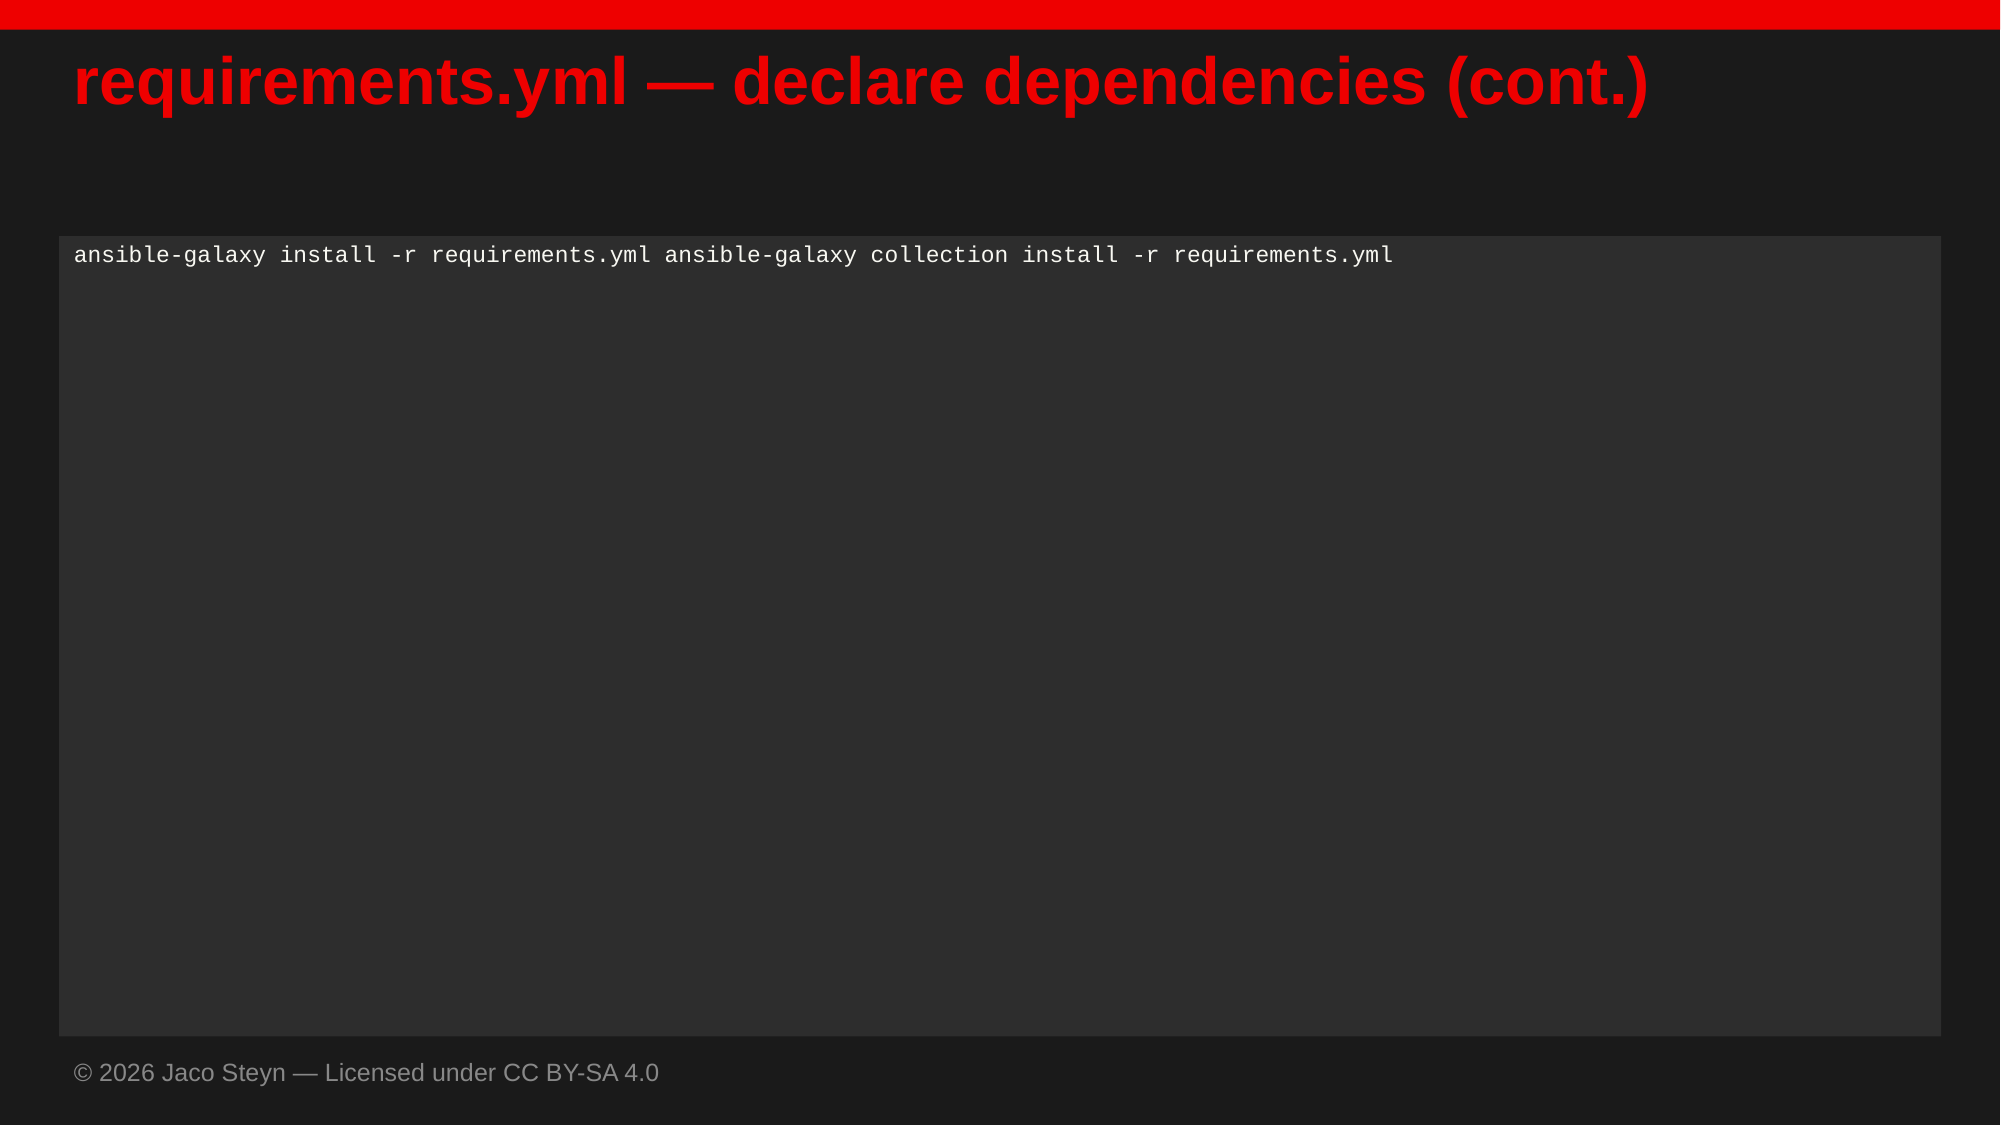

requirements.yml — declare dependencies (cont.)
ansible-galaxy install -r requirements.yml ansible-galaxy collection install -r requirements.yml
© 2026 Jaco Steyn — Licensed under CC BY-SA 4.0